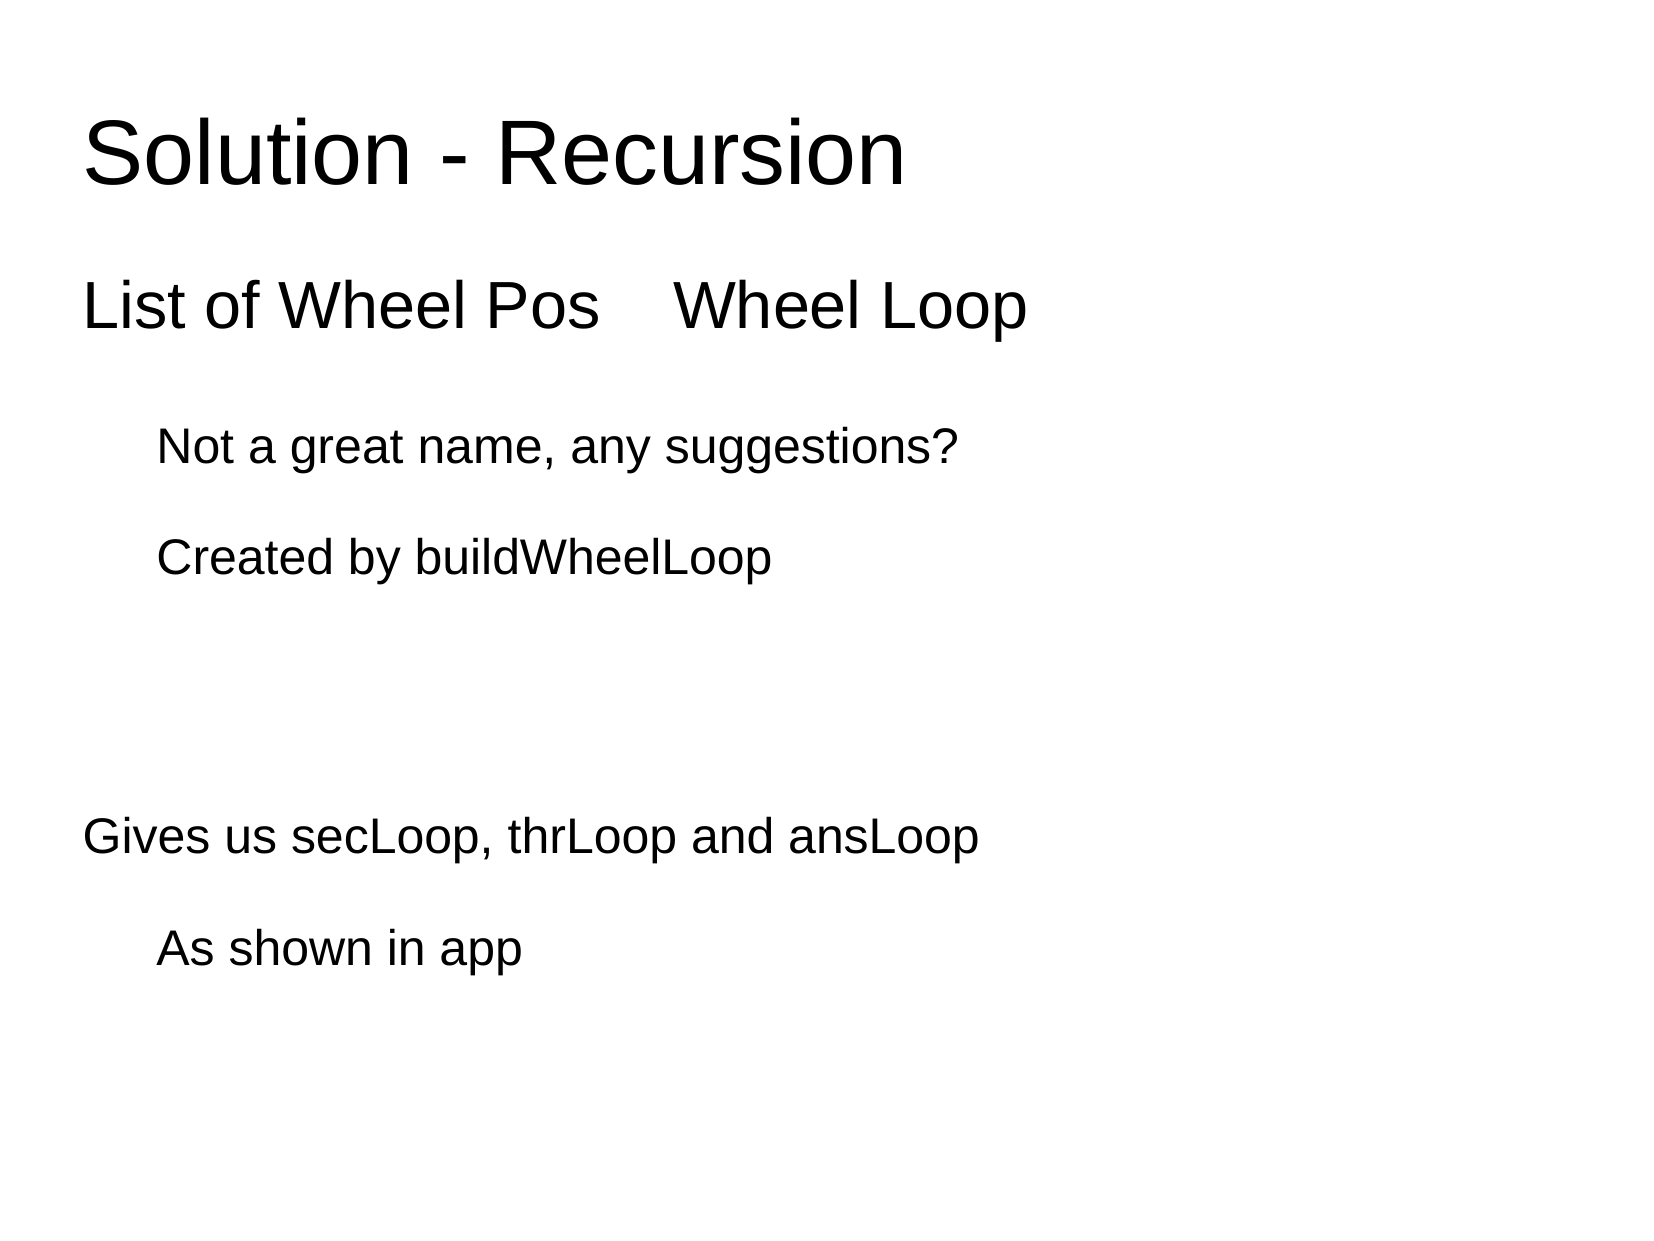

# Solution - Recursion
List of Wheel Pos 	Wheel Loop
	Not a great name, any suggestions?
	Created by buildWheelLoop
Gives us secLoop, thrLoop and ansLoop
	As shown in app